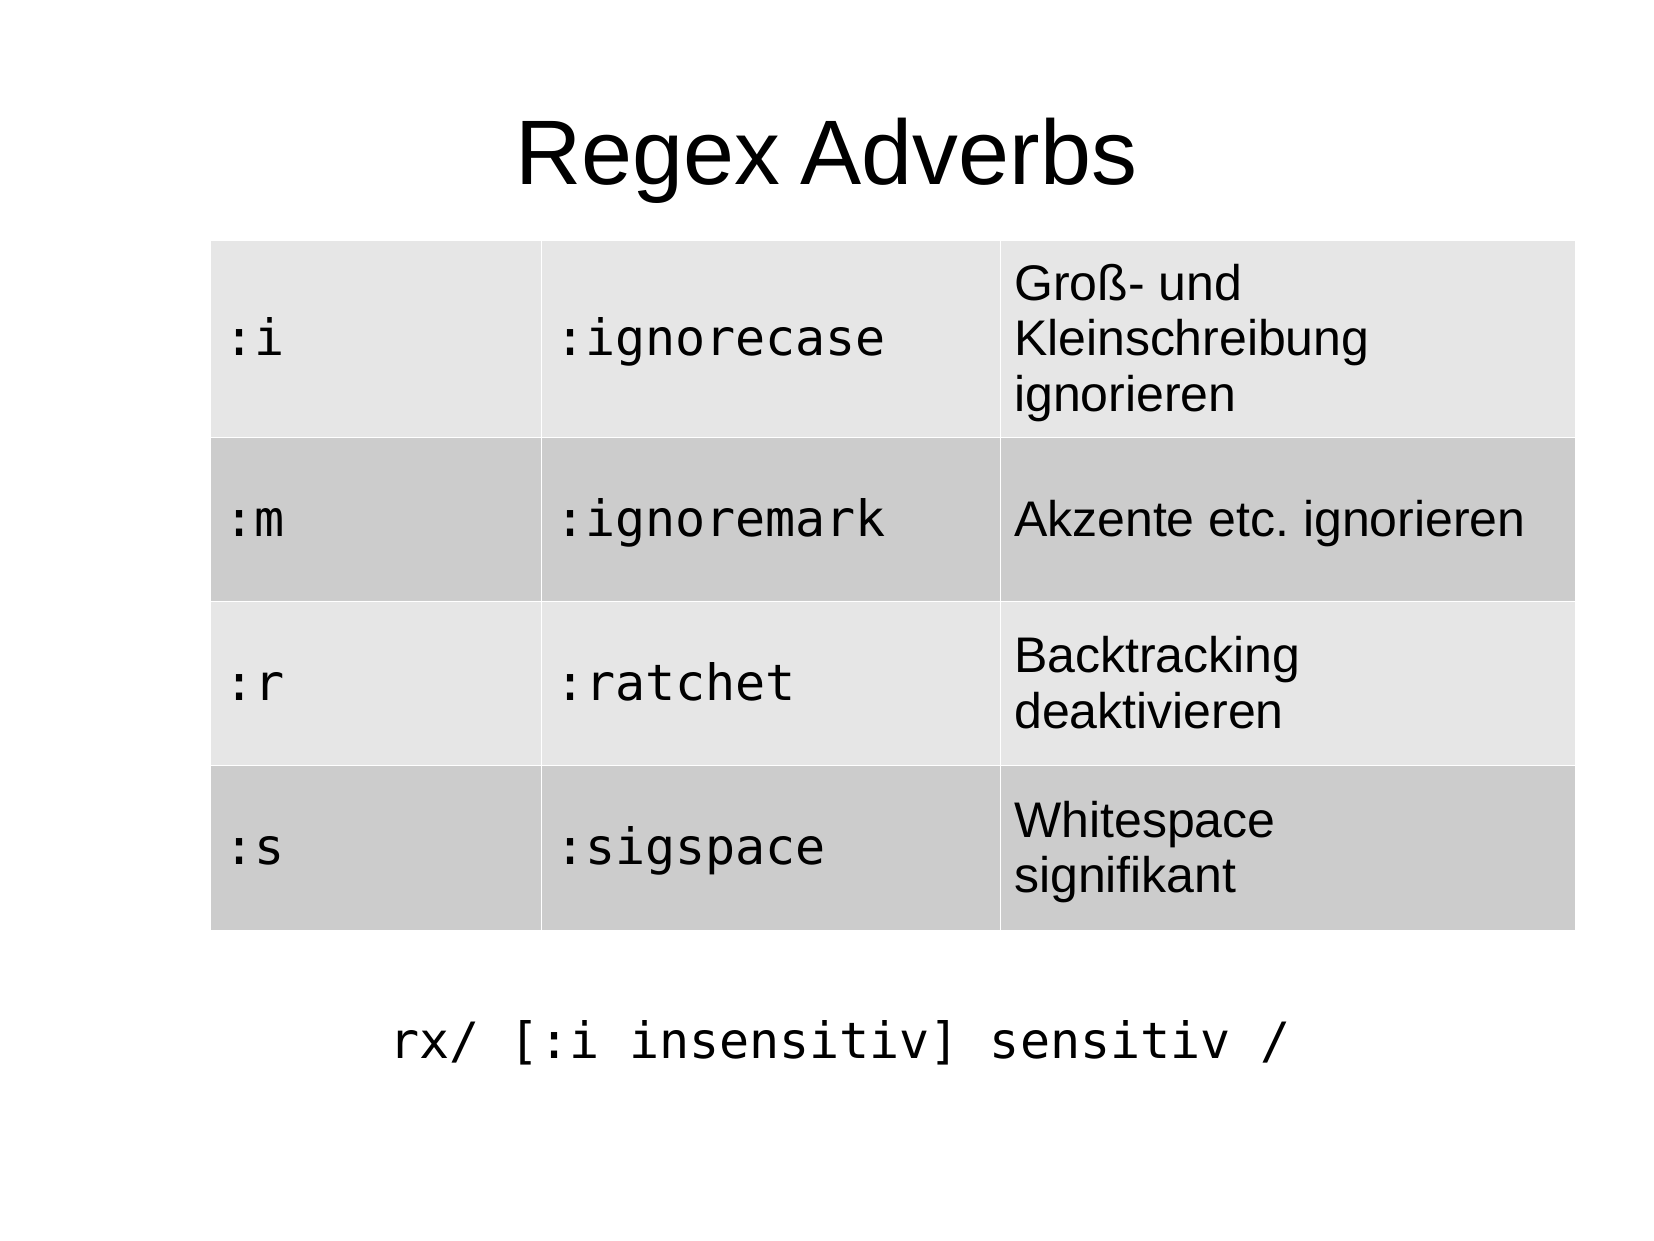

# Regex Adverbs
| :i | :ignorecase | Groß- und Kleinschreibung ignorieren |
| --- | --- | --- |
| :m | :ignoremark | Akzente etc. ignorieren |
| :r | :ratchet | Backtracking deaktivieren |
| :s | :sigspace | Whitespace signifikant |
rx/ [:i insensitiv] sensitiv /